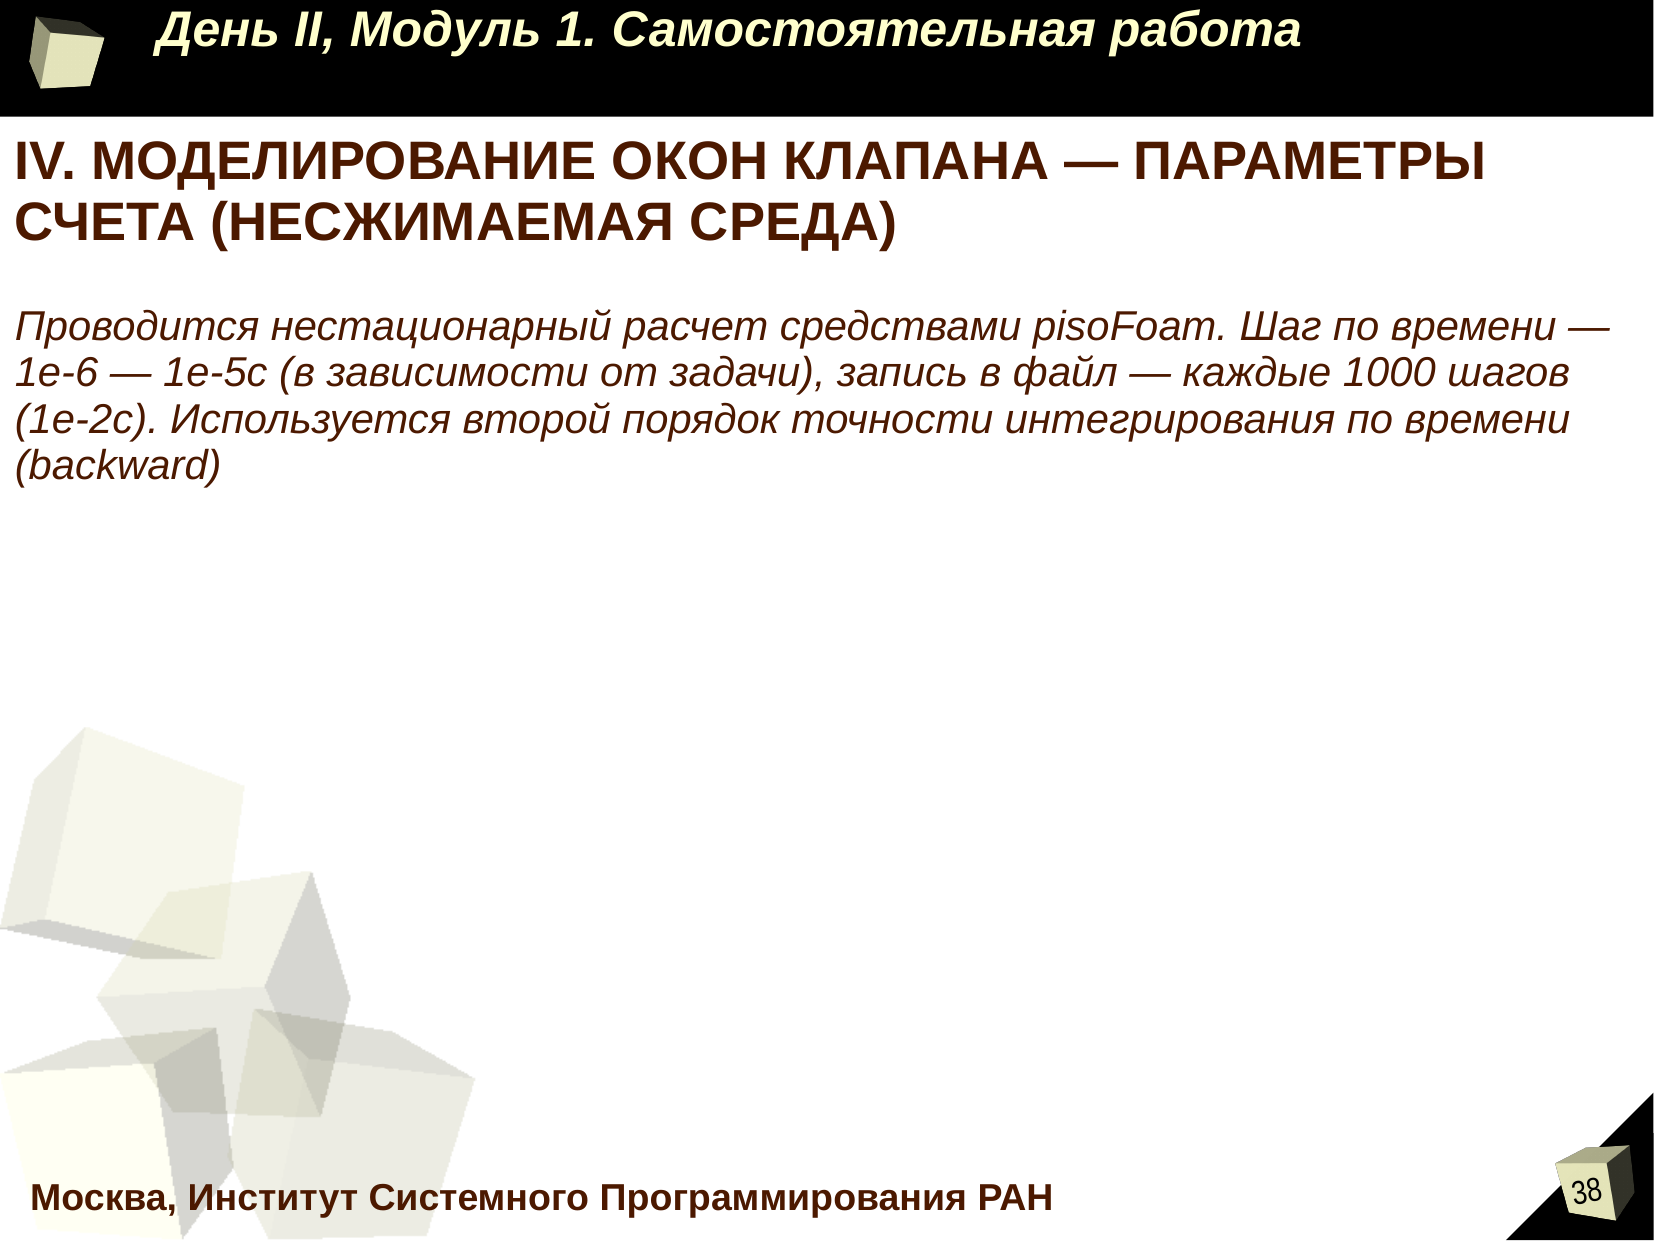

IV. МОДЕЛИРОВАНИЕ ОКОН КЛАПАНА — ПАРАМЕТРЫ СЧЕТА (НЕСЖИМАЕМАЯ СРЕДА)
Проводится нестационарный расчет средствами pisoFoam. Шаг по времени — 1e-6 — 1e-5с (в зависимости от задачи), запись в файл — каждые 1000 шагов (1e-2с). Используется второй порядок точности интегрирования по времени (backward)